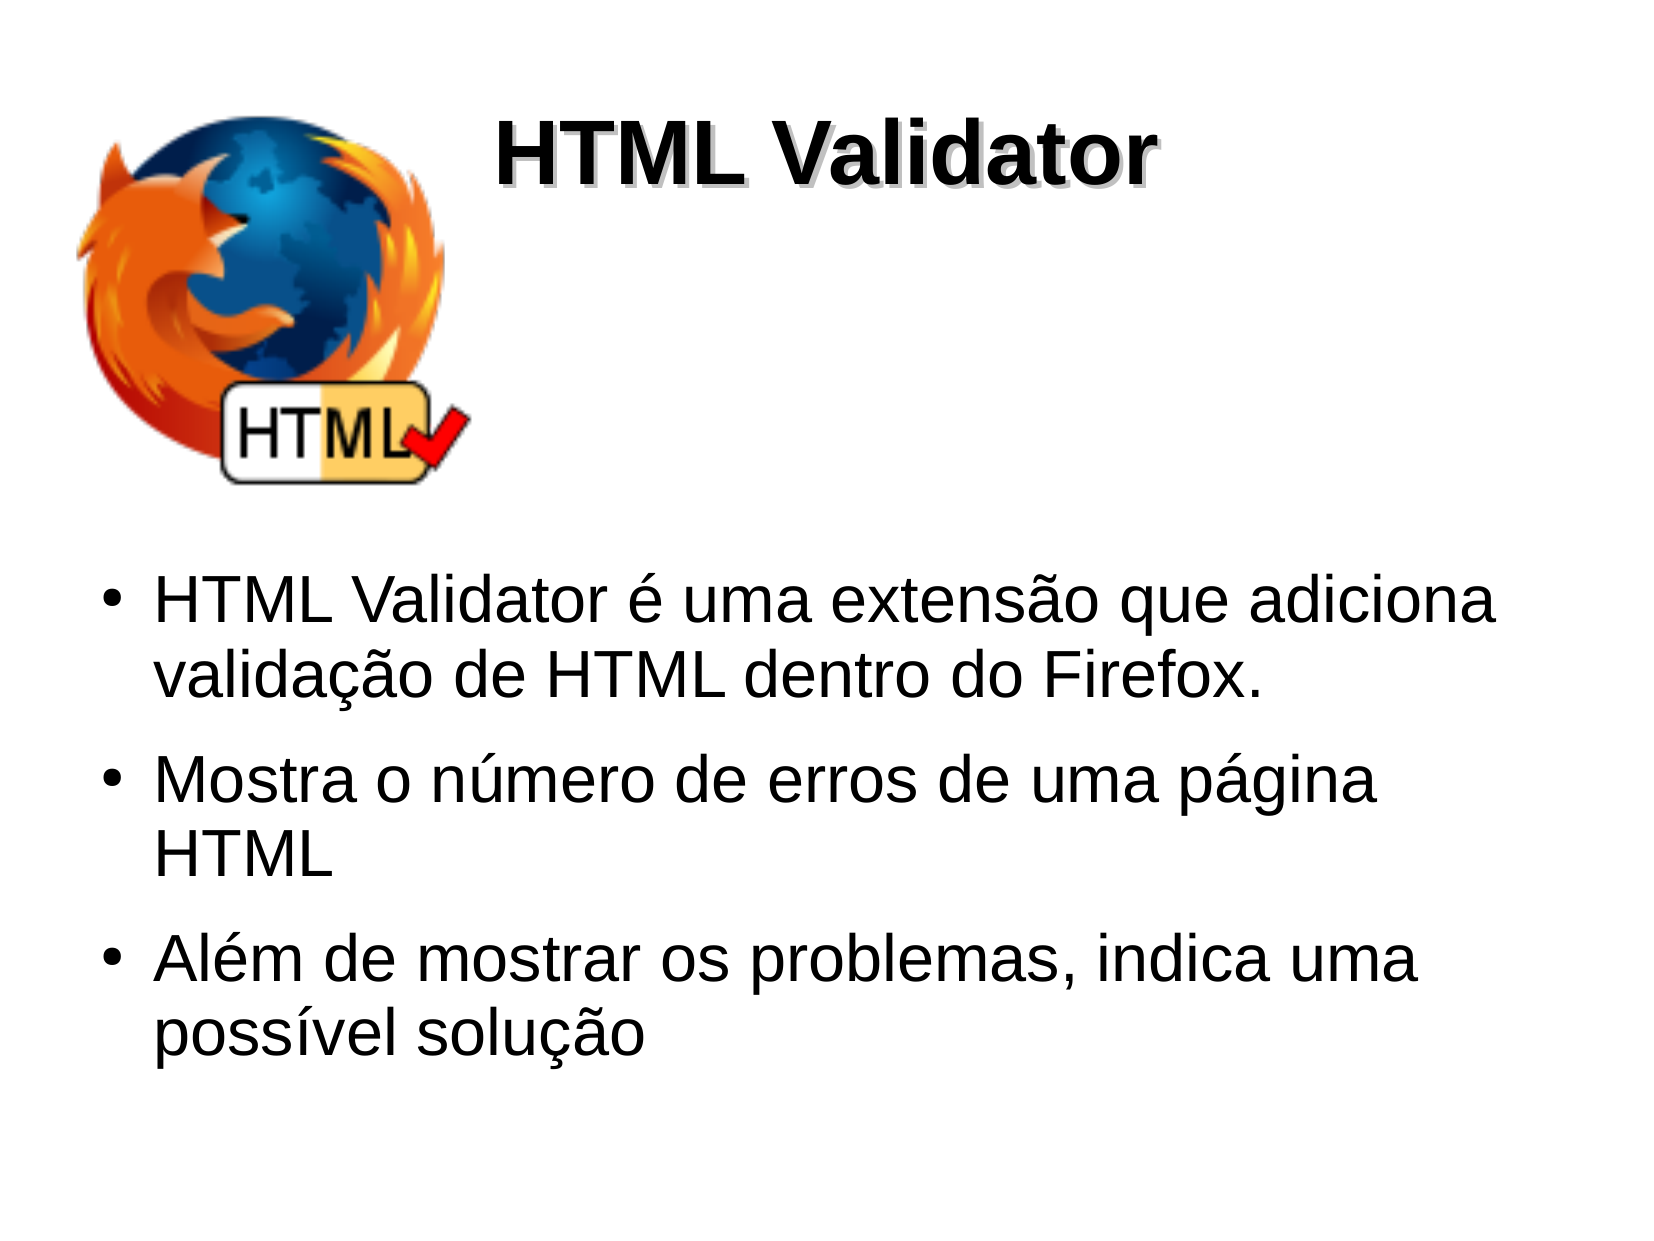

# HTML Validator
HTML Validator é uma extensão que adiciona validação de HTML dentro do Firefox.
Mostra o número de erros de uma página HTML
Além de mostrar os problemas, indica uma possível solução